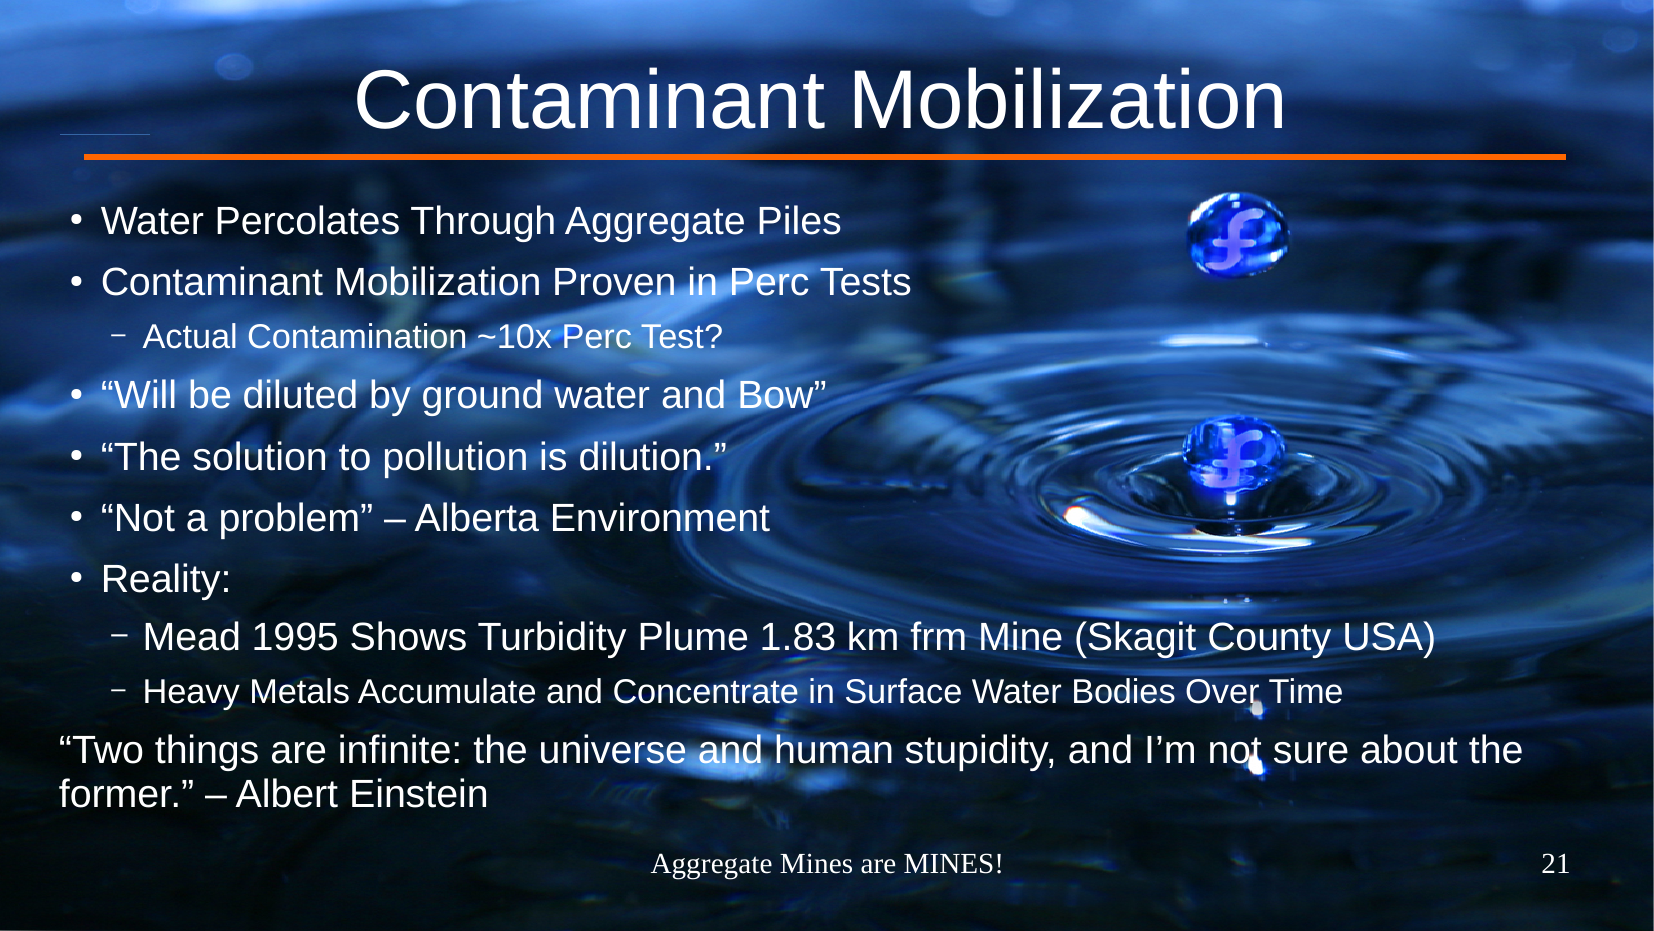

# Contaminant Mobilization
Water Percolates Through Aggregate Piles
Contaminant Mobilization Proven in Perc Tests
Actual Contamination ~10x Perc Test?
“Will be diluted by ground water and Bow”
“The solution to pollution is dilution.”
“Not a problem” – Alberta Environment
Reality:
Mead 1995 Shows Turbidity Plume 1.83 km frm Mine (Skagit County USA)
Heavy Metals Accumulate and Concentrate in Surface Water Bodies Over Time
“Two things are infinite: the universe and human stupidity, and I’m not sure about the former.” – Albert Einstein
Aggregate Mines are MINES!
21